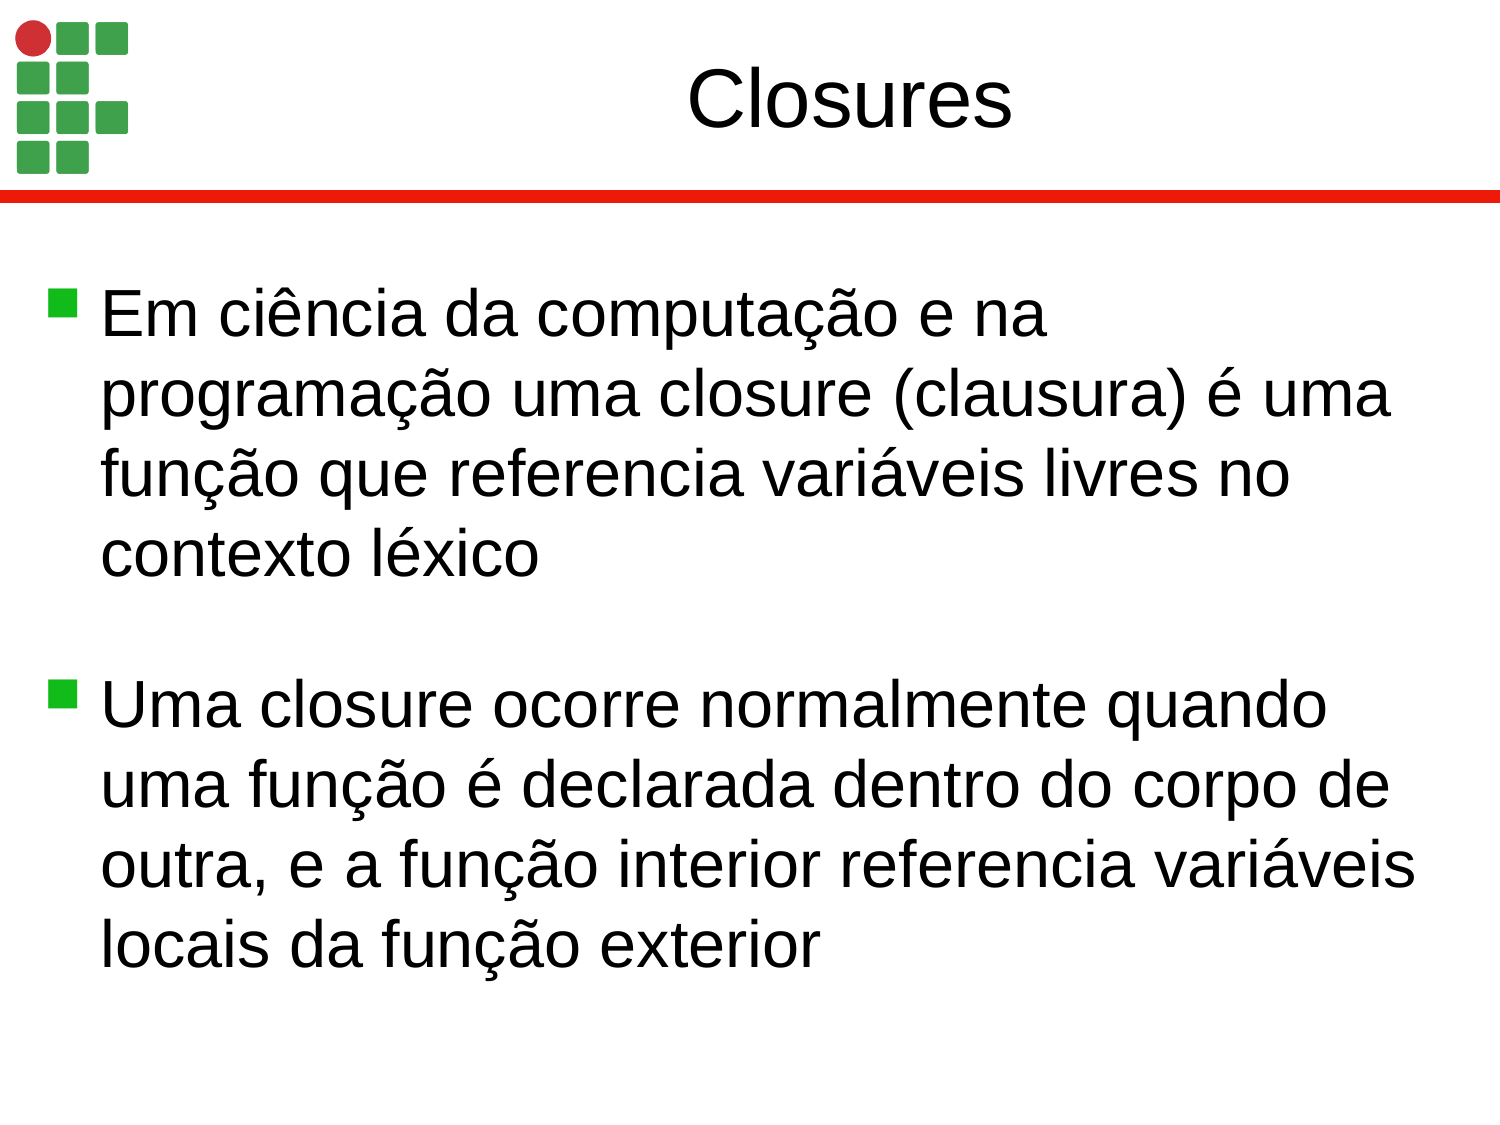

# Closures
Em ciência da computação e na programação uma closure (clausura) é uma função que referencia variáveis livres no contexto léxico
Uma closure ocorre normalmente quando uma função é declarada dentro do corpo de outra, e a função interior referencia variáveis locais da função exterior